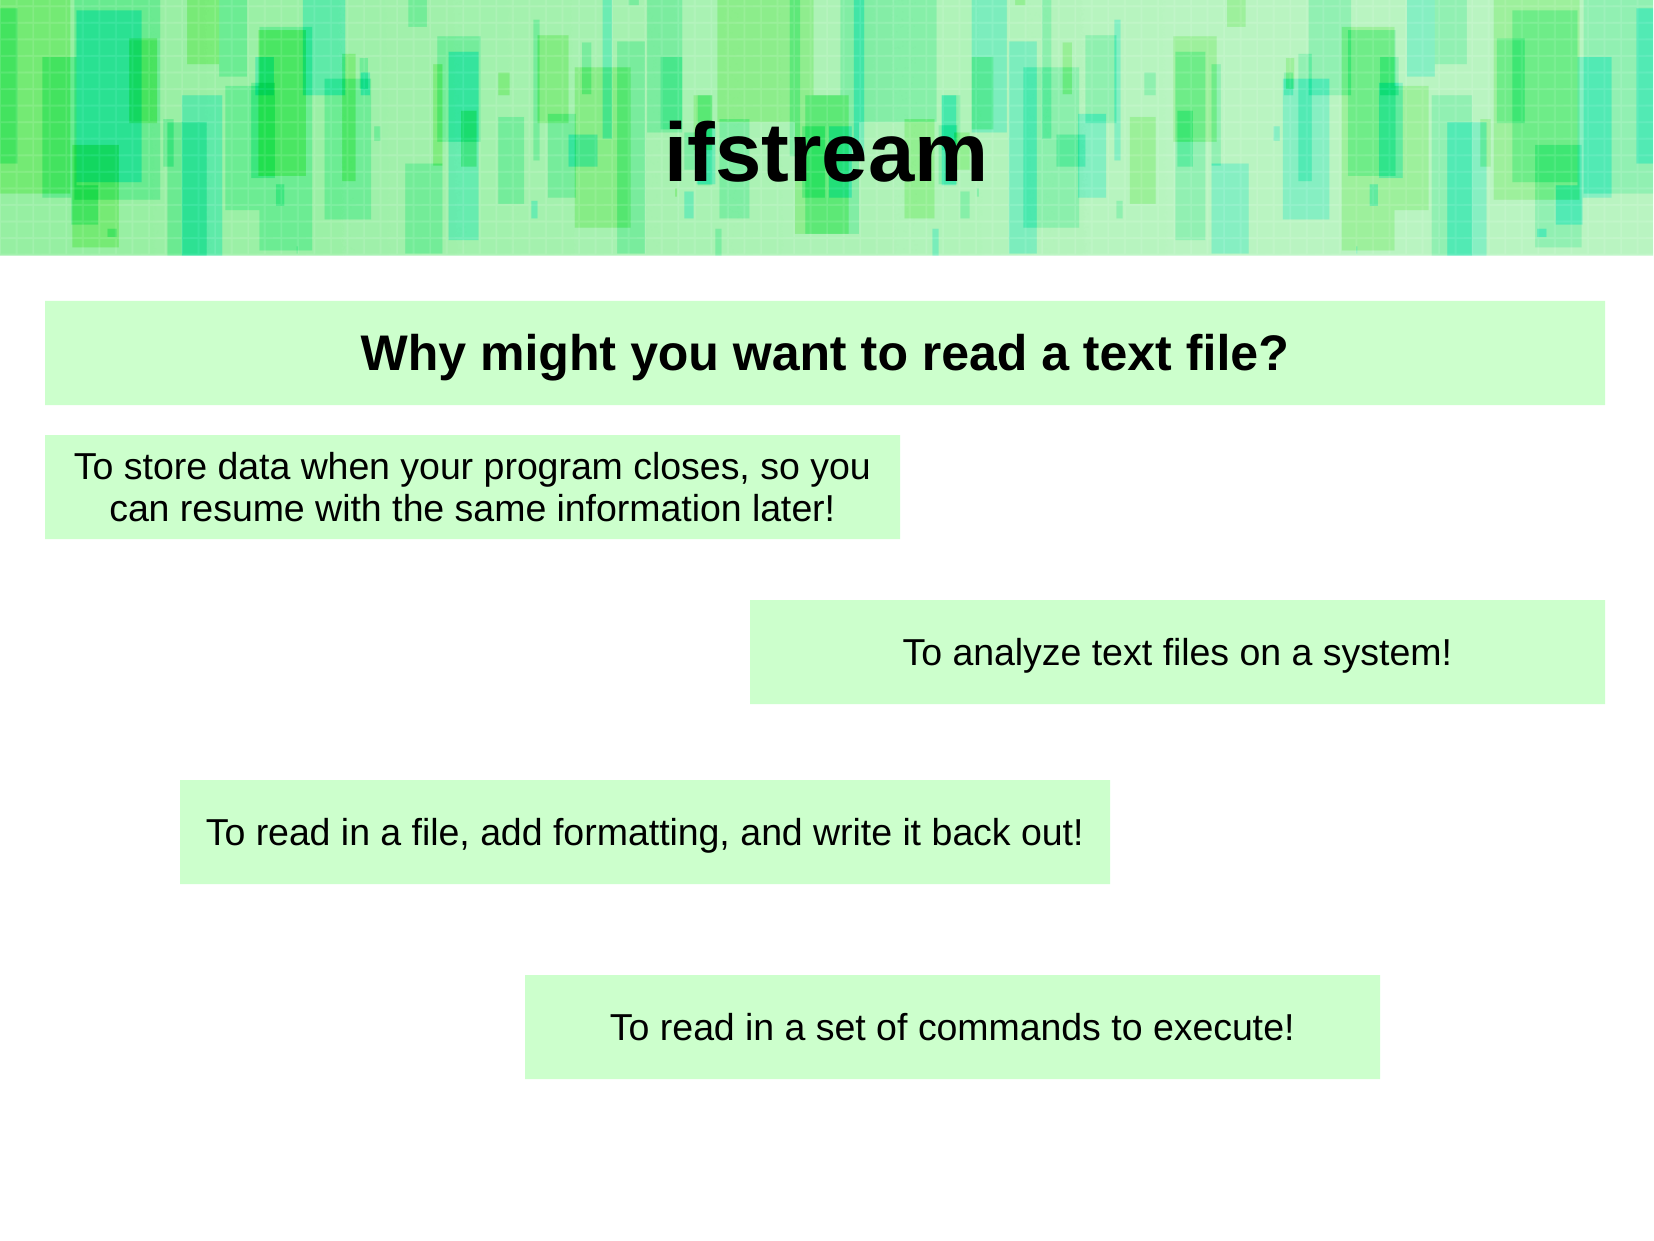

# ifstream
Why might you want to read a text file?
To store data when your program closes, so you can resume with the same information later!
To analyze text files on a system!
To read in a file, add formatting, and write it back out!
To read in a set of commands to execute!